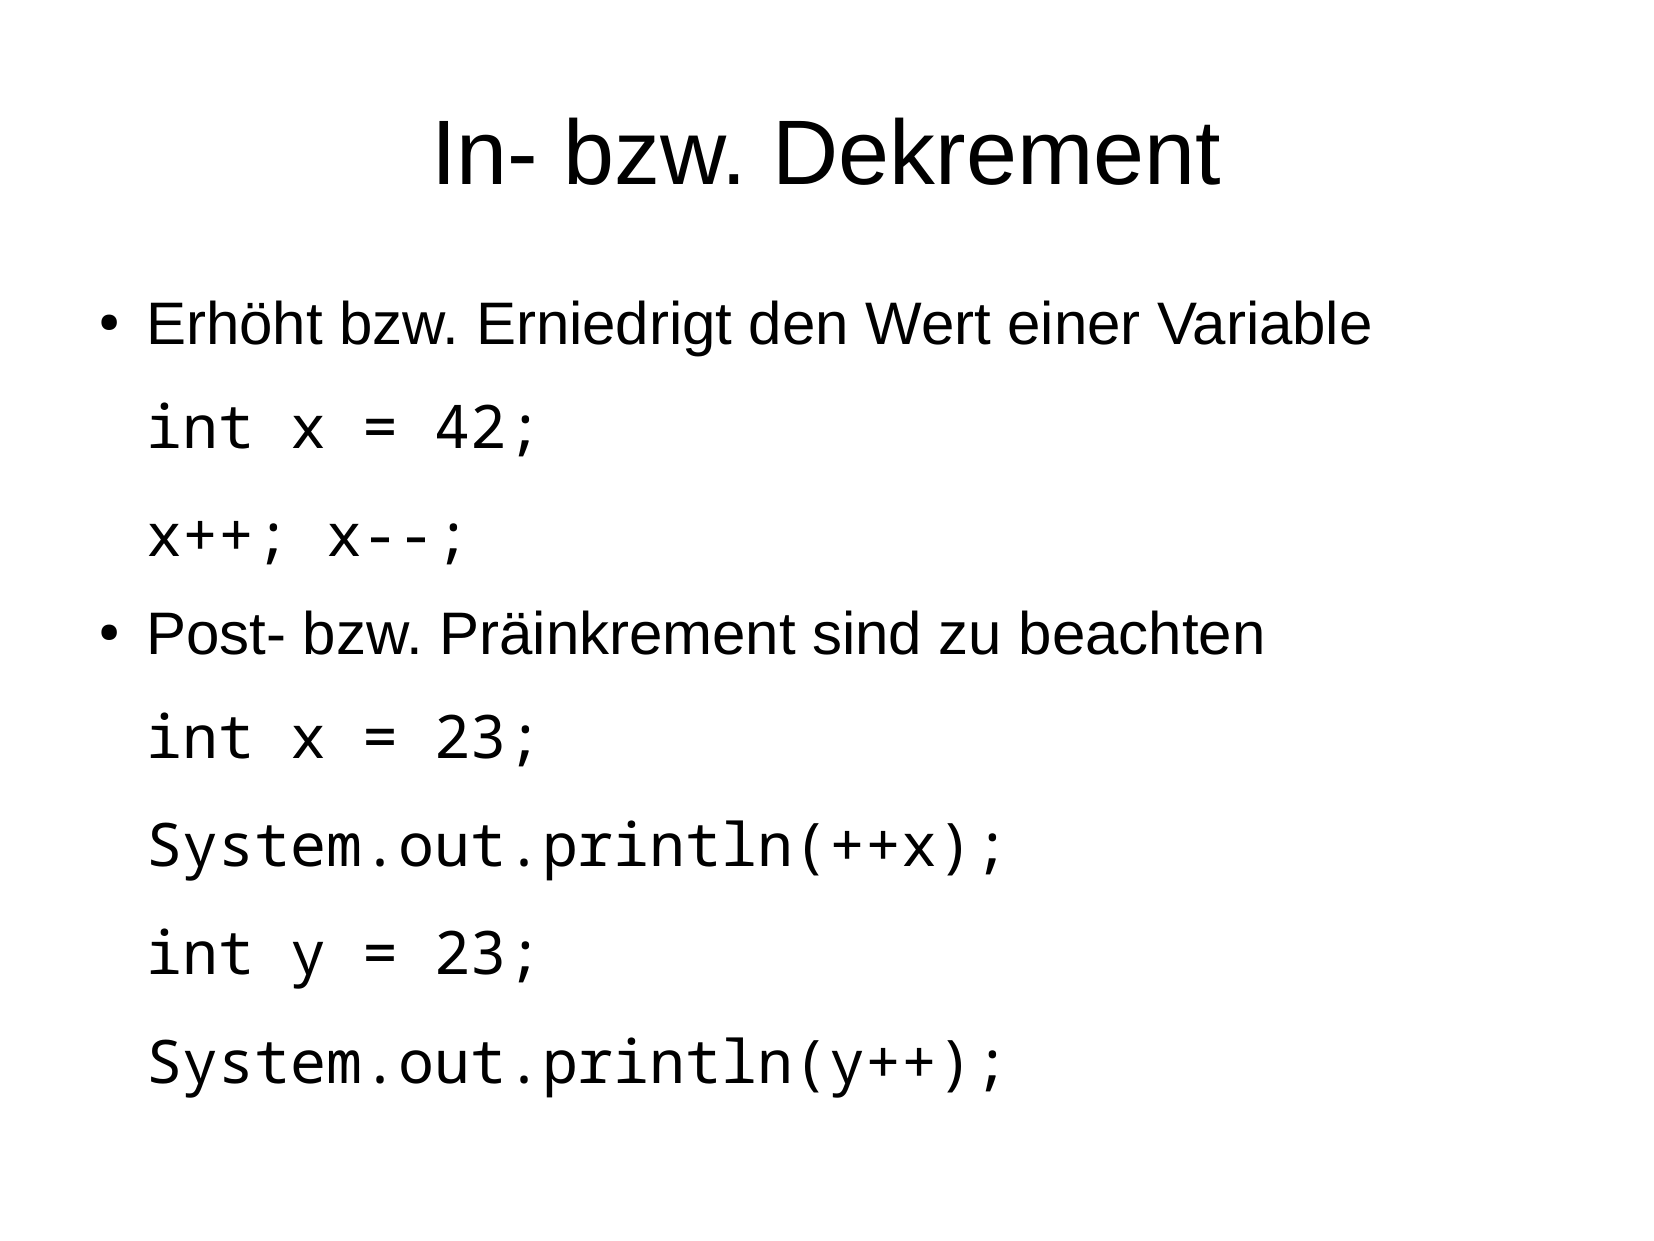

# In- bzw. Dekrement
Erhöht bzw. Erniedrigt den Wert einer Variable
int x = 42;
x++; x--;
Post- bzw. Präinkrement sind zu beachten
int x = 23;
System.out.println(++x);
int y = 23;
System.out.println(y++);